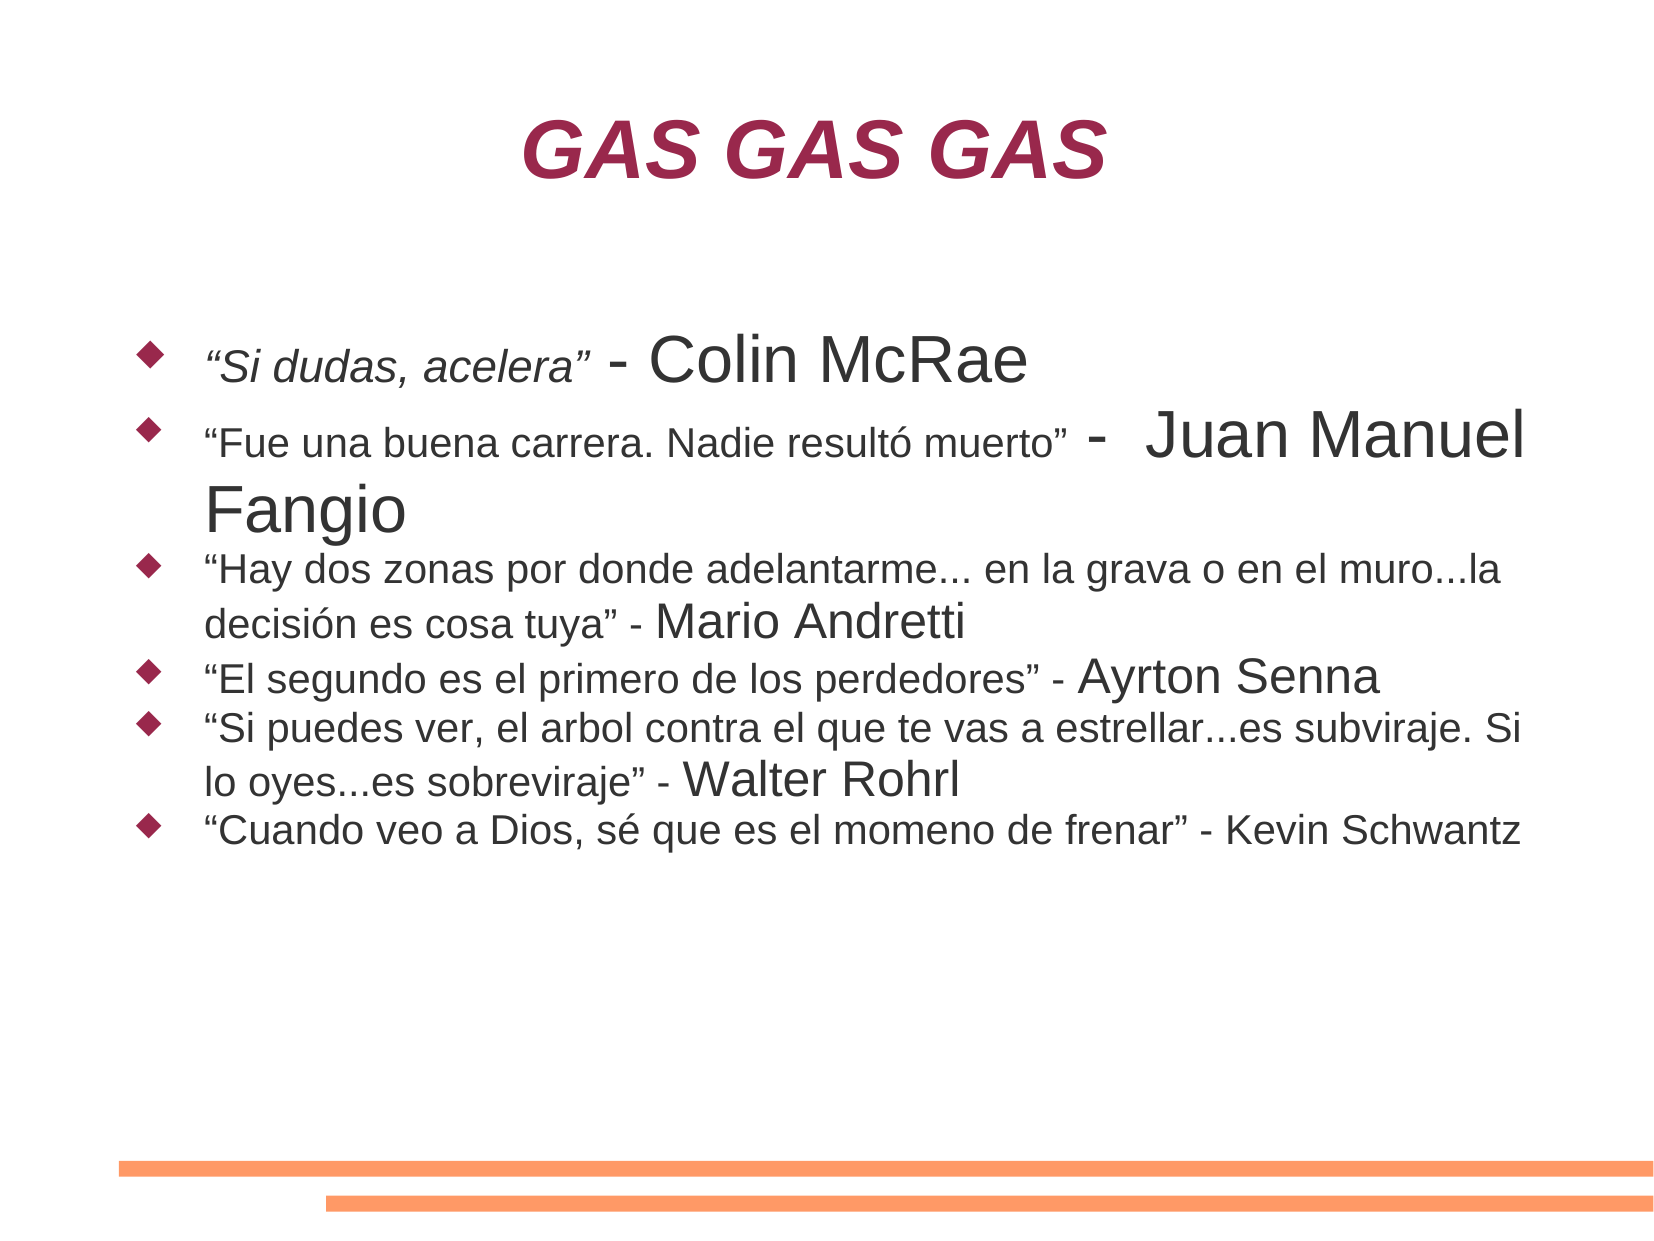

# GAS GAS GAS
“Si dudas, acelera” - Colin McRae
“Fue una buena carrera. Nadie resultó muerto” - Juan Manuel Fangio
“Hay dos zonas por donde adelantarme... en la grava o en el muro...la decisión es cosa tuya” - Mario Andretti
“El segundo es el primero de los perdedores” - Ayrton Senna
“Si puedes ver, el arbol contra el que te vas a estrellar...es subviraje. Si lo oyes...es sobreviraje” - Walter Rohrl
“Cuando veo a Dios, sé que es el momeno de frenar” - Kevin Schwantz